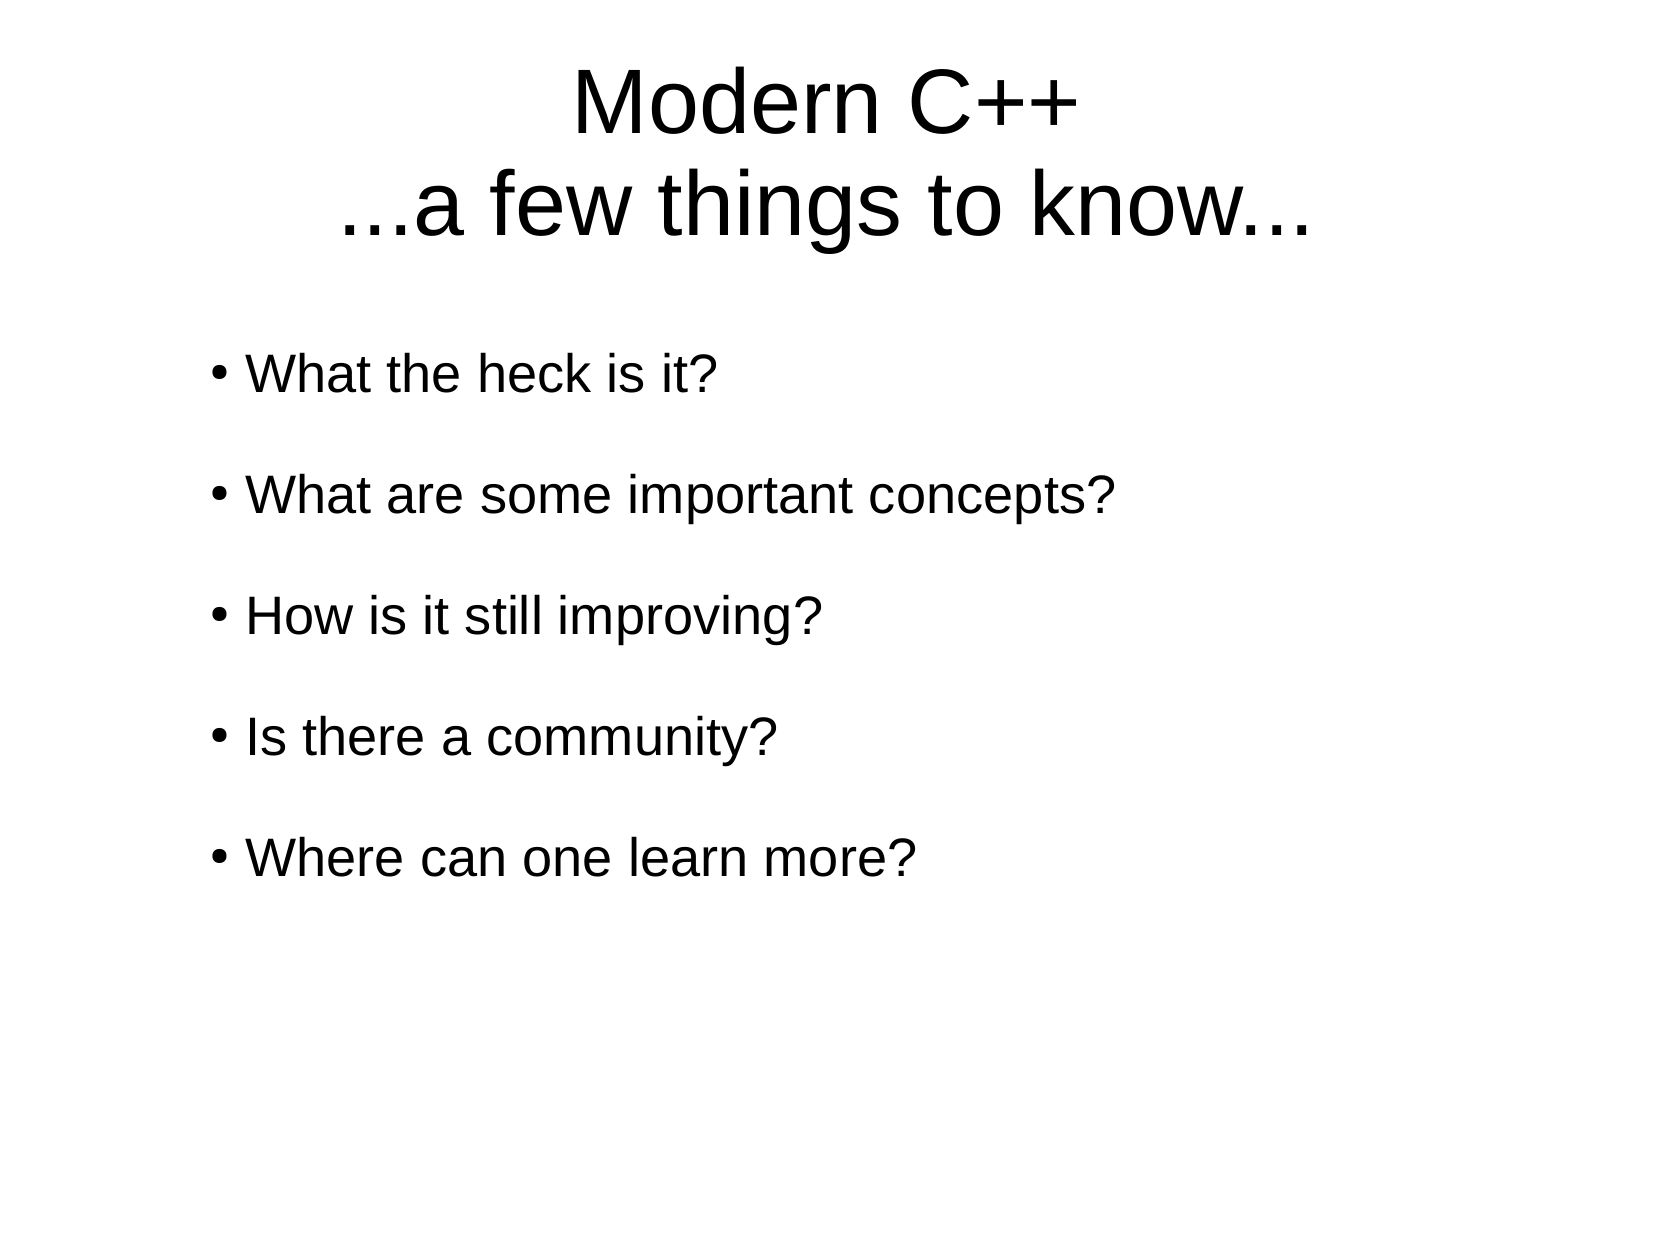

# Modern C++ ...a few things to know...
What the heck is it?
What are some important concepts?
How is it still improving?
Is there a community?
Where can one learn more?